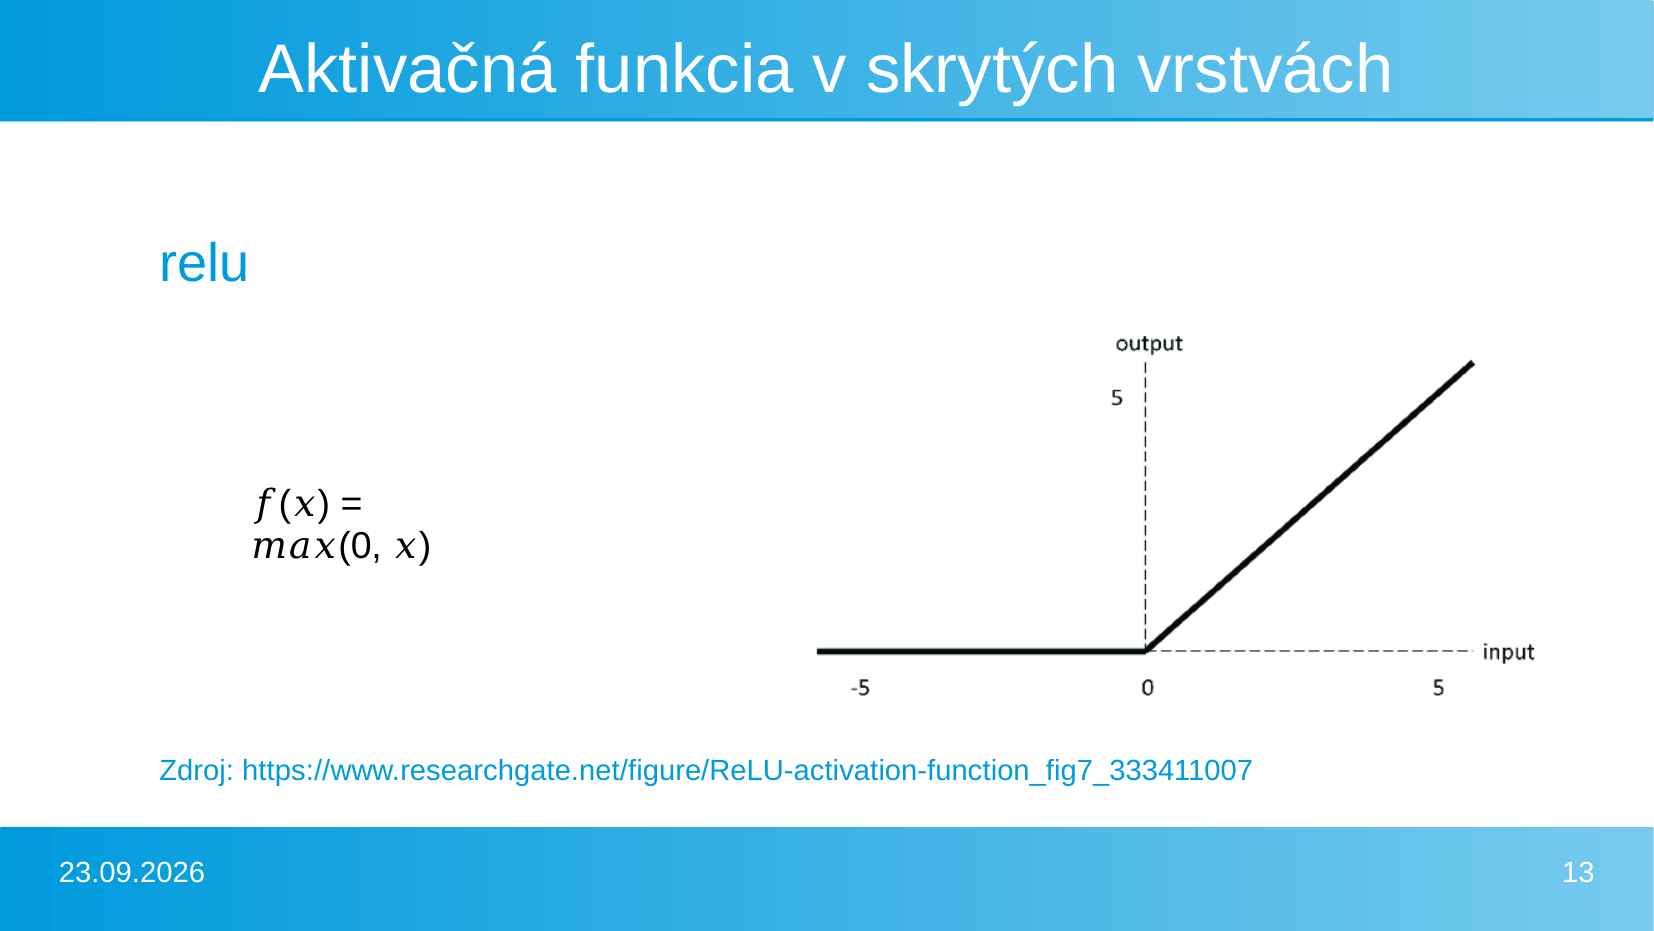

# Aktivačná funkcia v skrytých vrstvách
relu
Zdroj: https://www.researchgate.net/figure/ReLU-activation-function_fig7_333411007
𝑓(𝑥) = 𝑚𝑎𝑥(0, 𝑥)
13